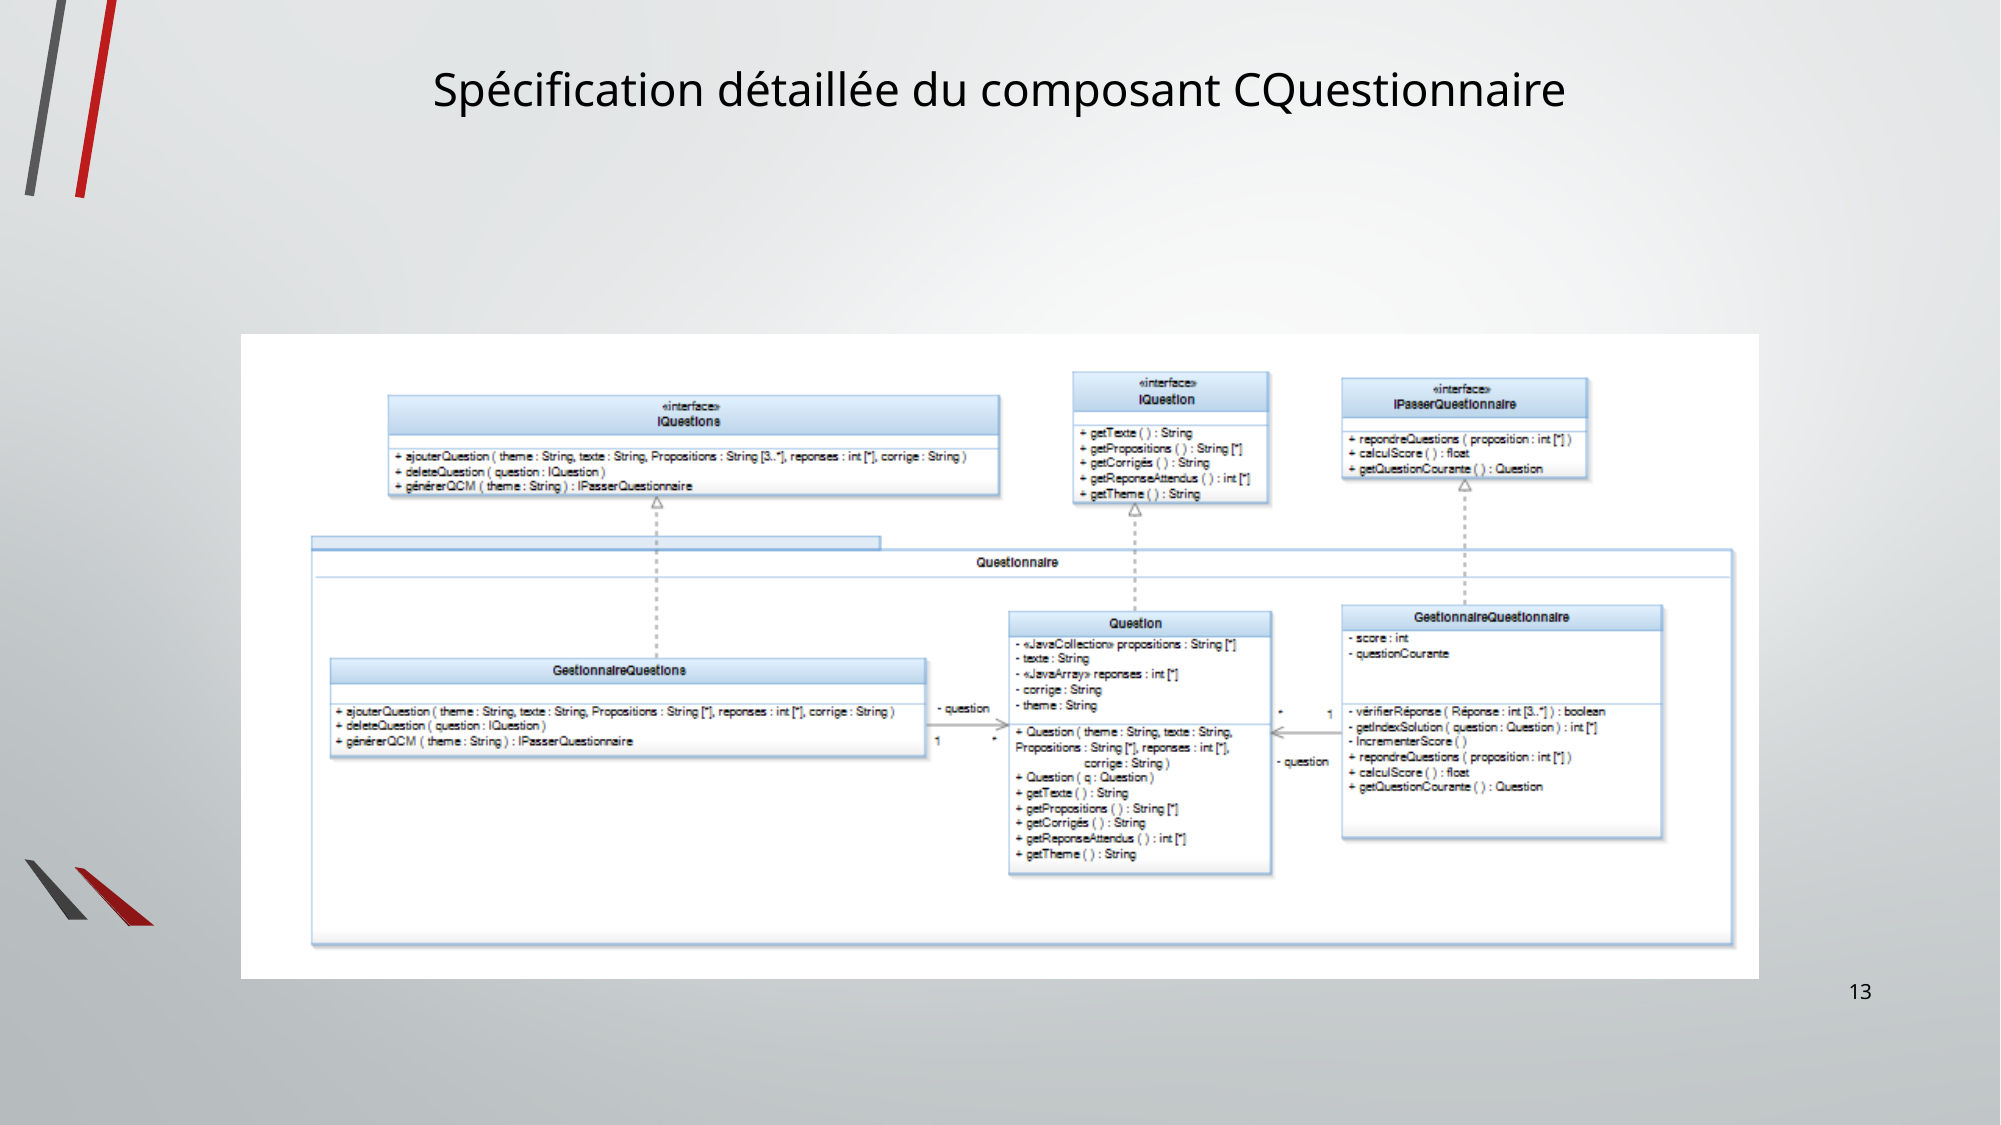

# Spécification détaillée du composant CQuestionnaire
13